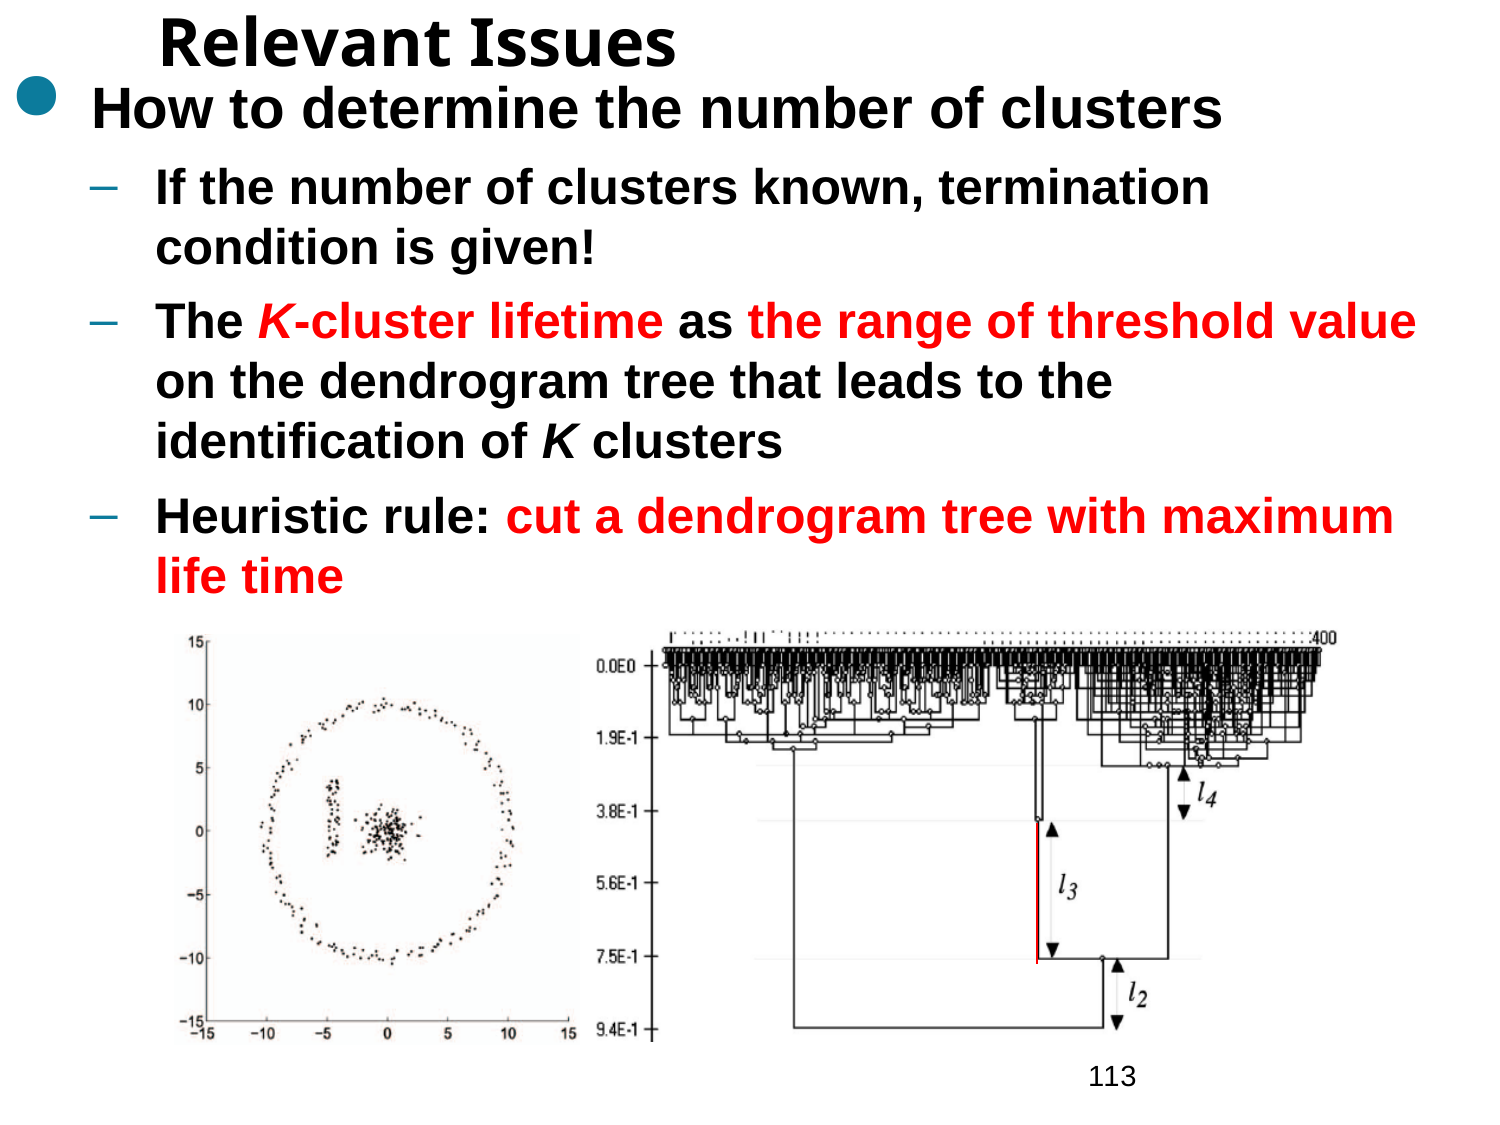

Relevant Issues
How to determine the number of clusters
If the number of clusters known, termination condition is given!
The K-cluster lifetime as the range of threshold value on the dendrogram tree that leads to the identification of K clusters
Heuristic rule: cut a dendrogram tree with maximum life time